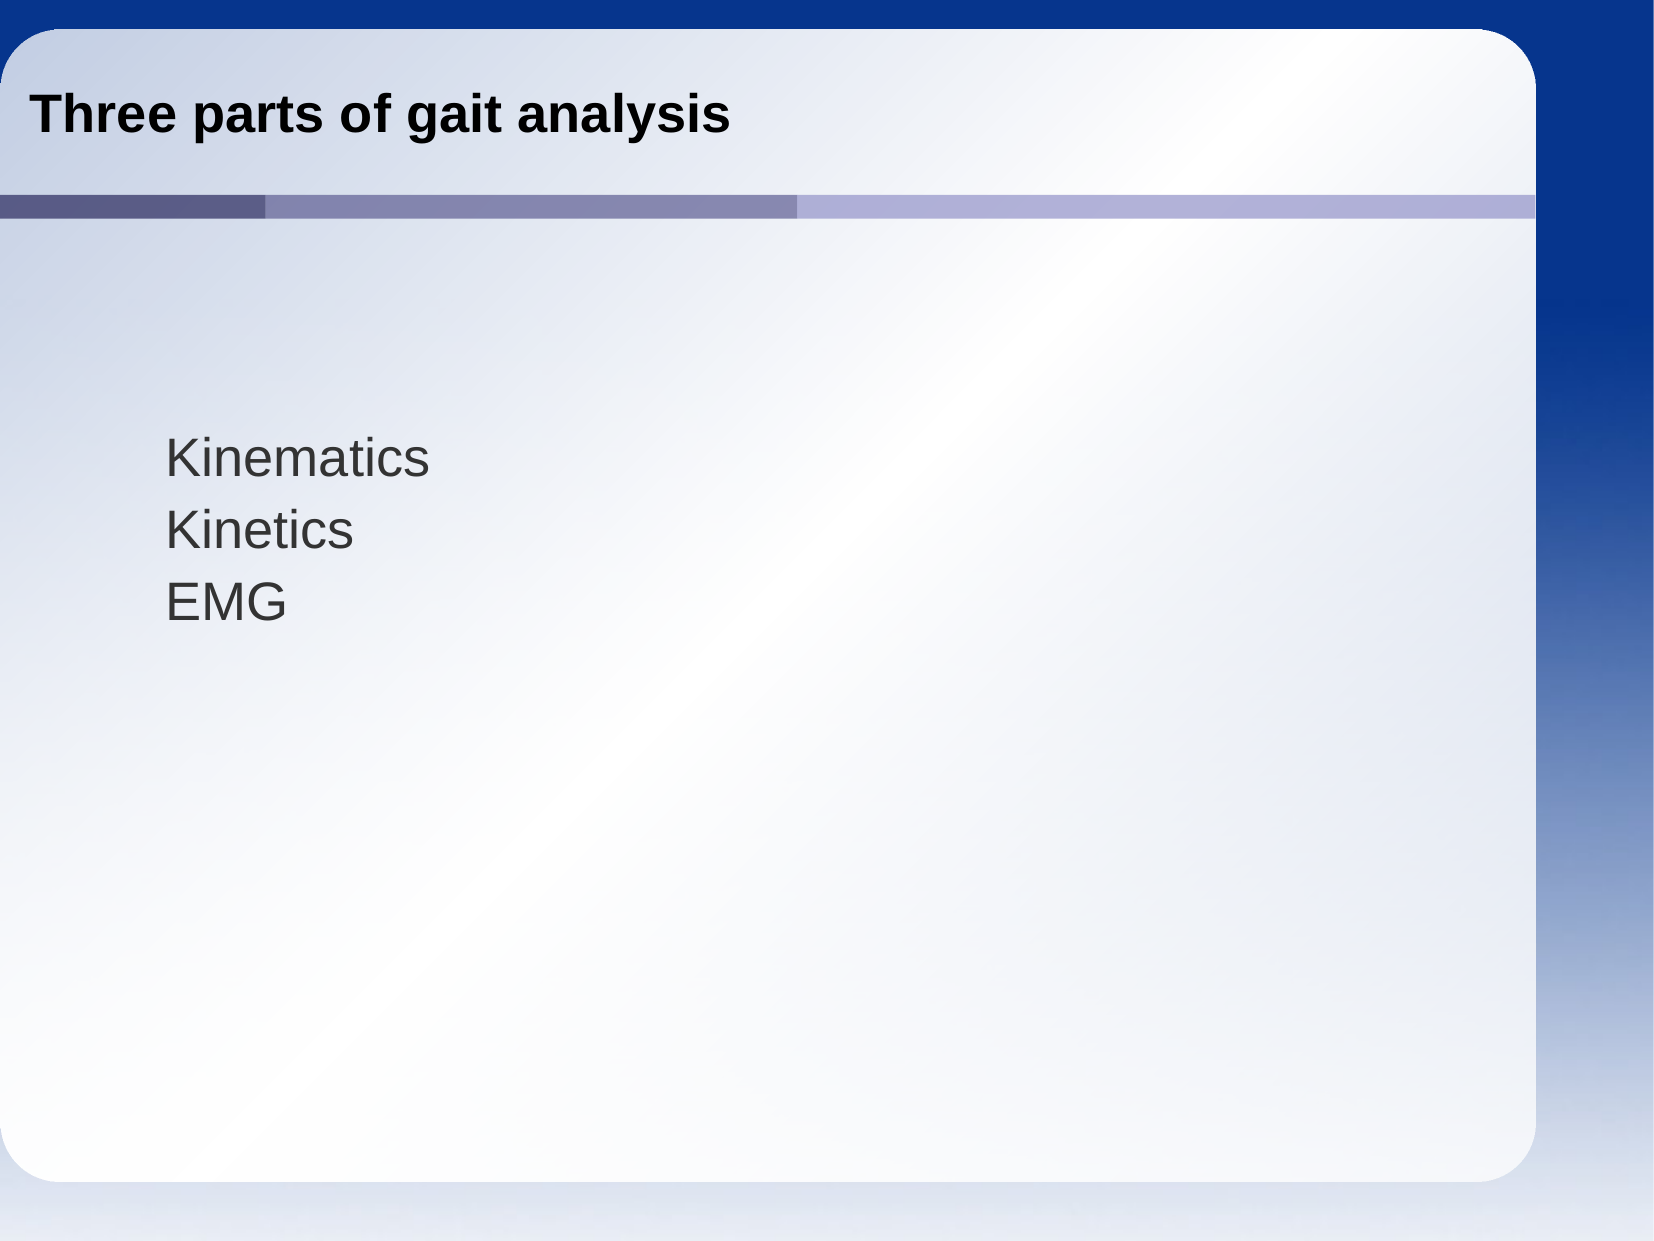

# Three parts of gait analysis
Kinematics
Kinetics
EMG